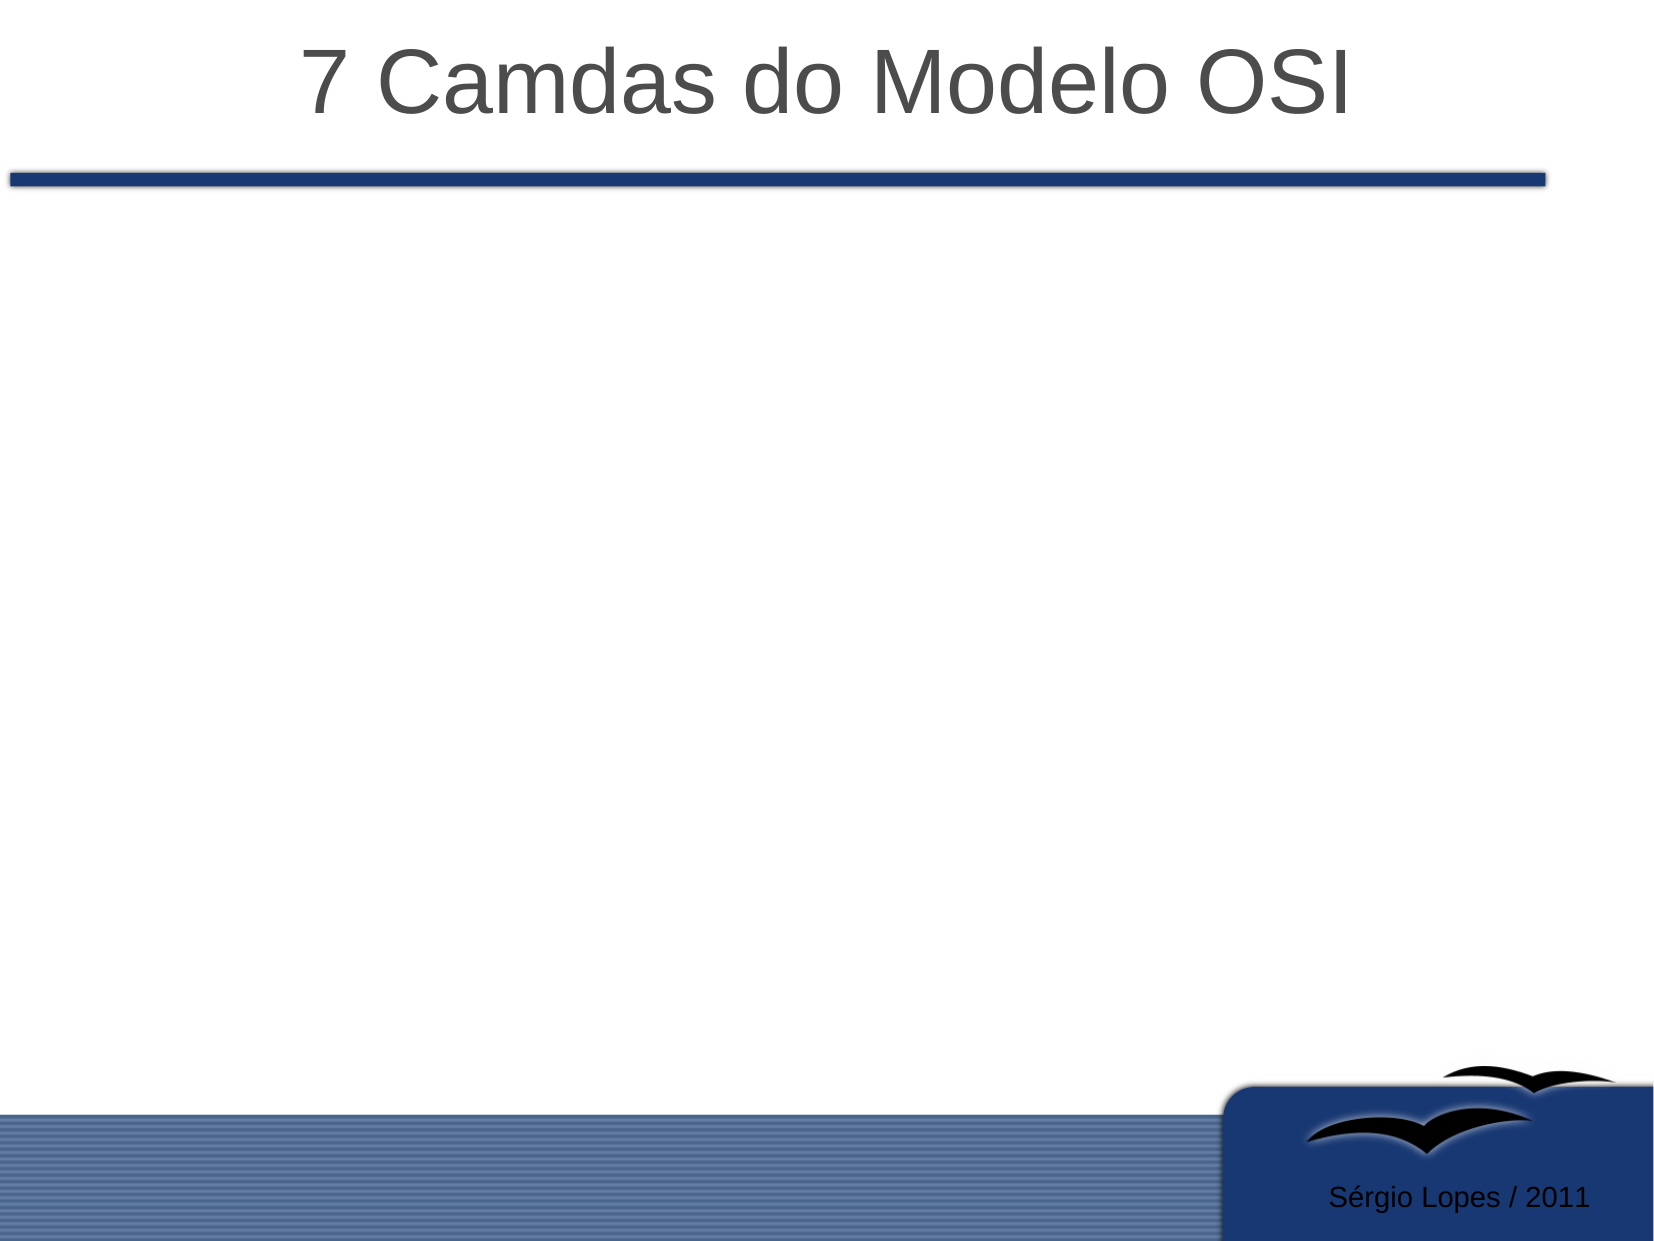

# 7 Camdas do Modelo OSI
Sérgio Lopes / 2011